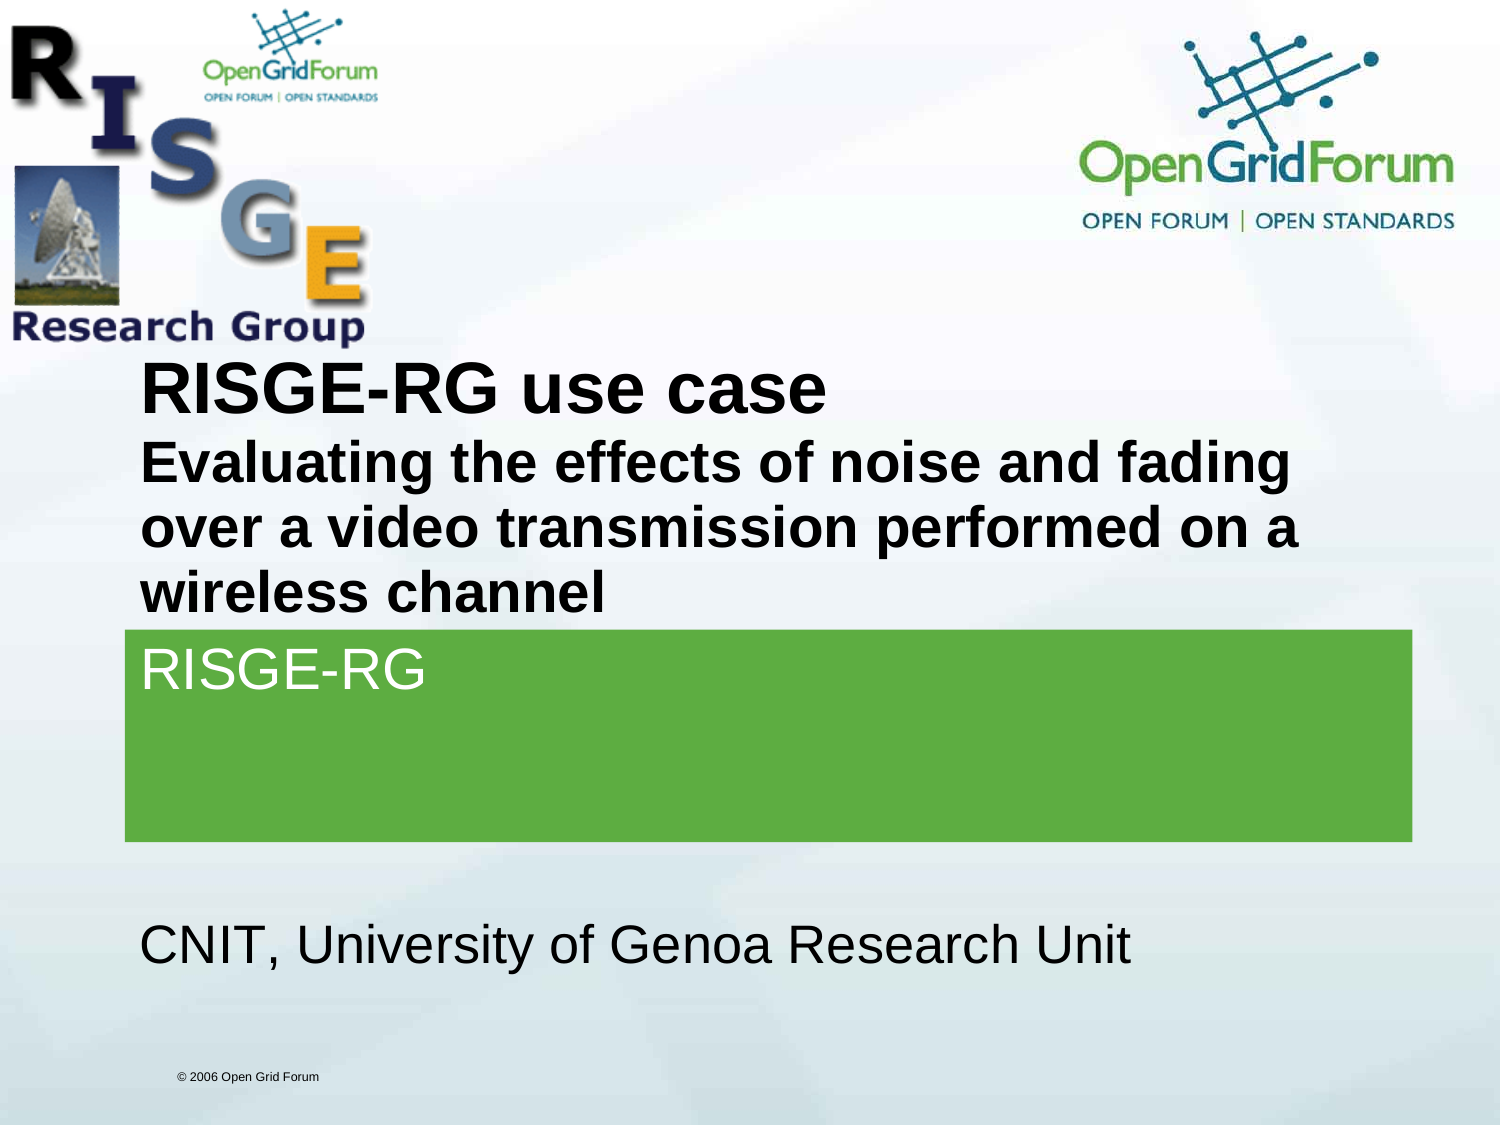

# RISGE-RG use case Evaluating the effects of noise and fading over a video transmission performed on a wireless channel
RISGE-RG
CNIT, University of Genoa Research Unit